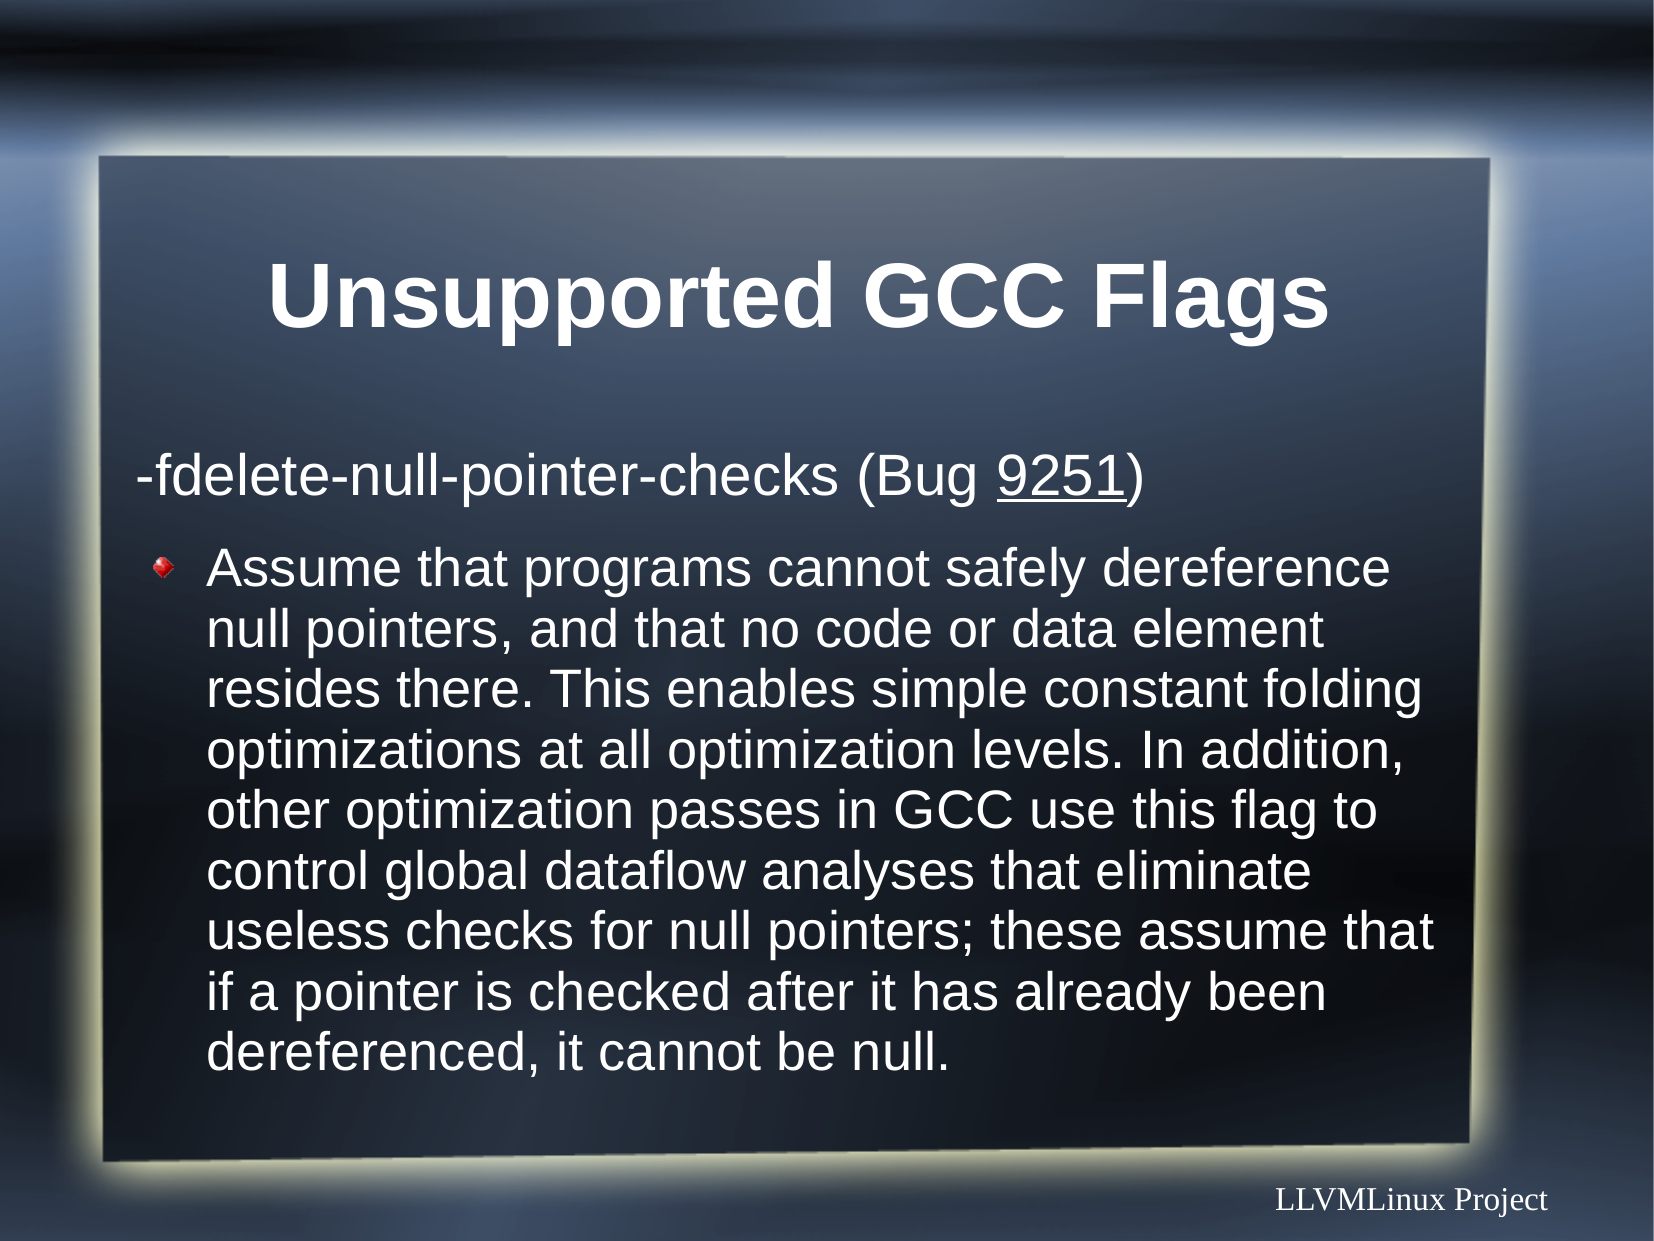

# Unsupported GCC Flags
-fdelete-null-pointer-checks (Bug 9251)
Assume that programs cannot safely dereference null pointers, and that no code or data element resides there. This enables simple constant folding optimizations at all optimization levels. In addition, other optimization passes in GCC use this flag to control global dataflow analyses that eliminate useless checks for null pointers; these assume that if a pointer is checked after it has already been dereferenced, it cannot be null.